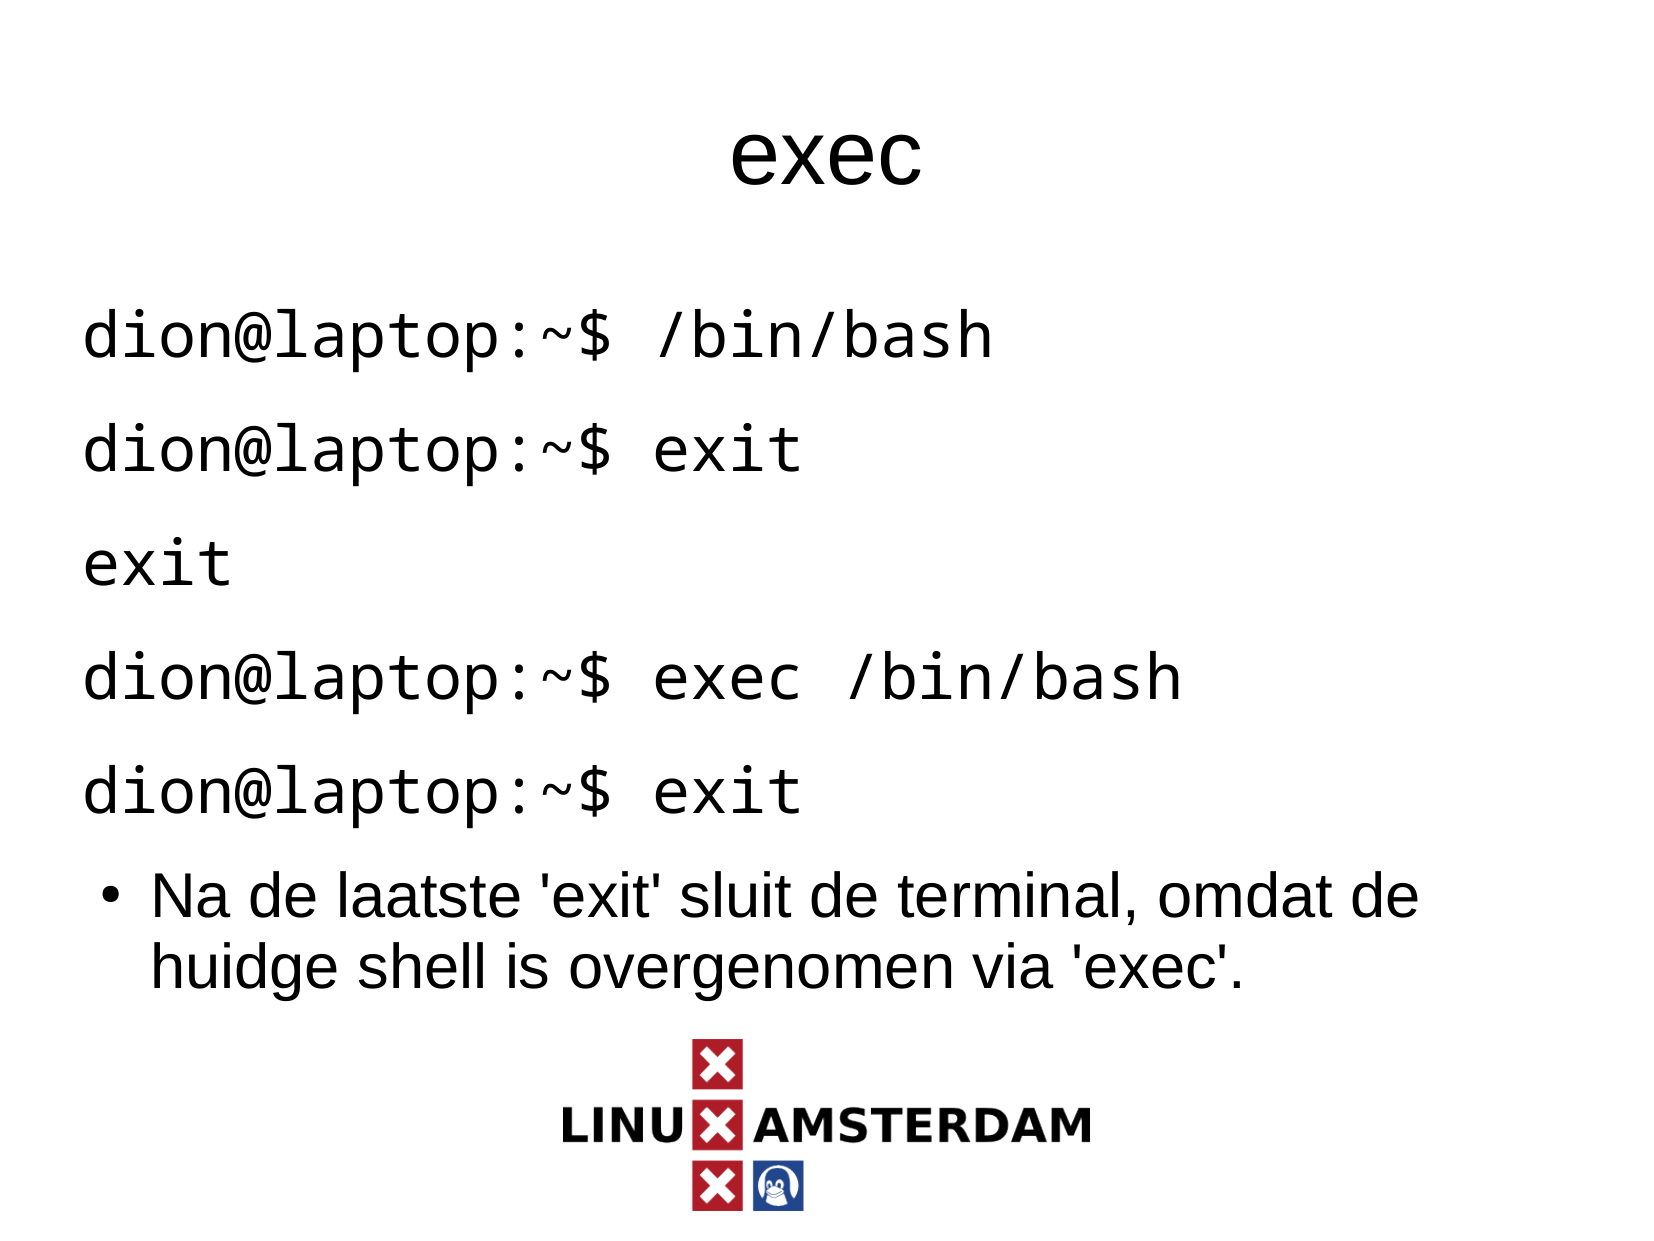

# exec
dion@laptop:~$ /bin/bash
dion@laptop:~$ exit
exit
dion@laptop:~$ exec /bin/bash
dion@laptop:~$ exit
Na de laatste 'exit' sluit de terminal, omdat de huidge shell is overgenomen via 'exec'.